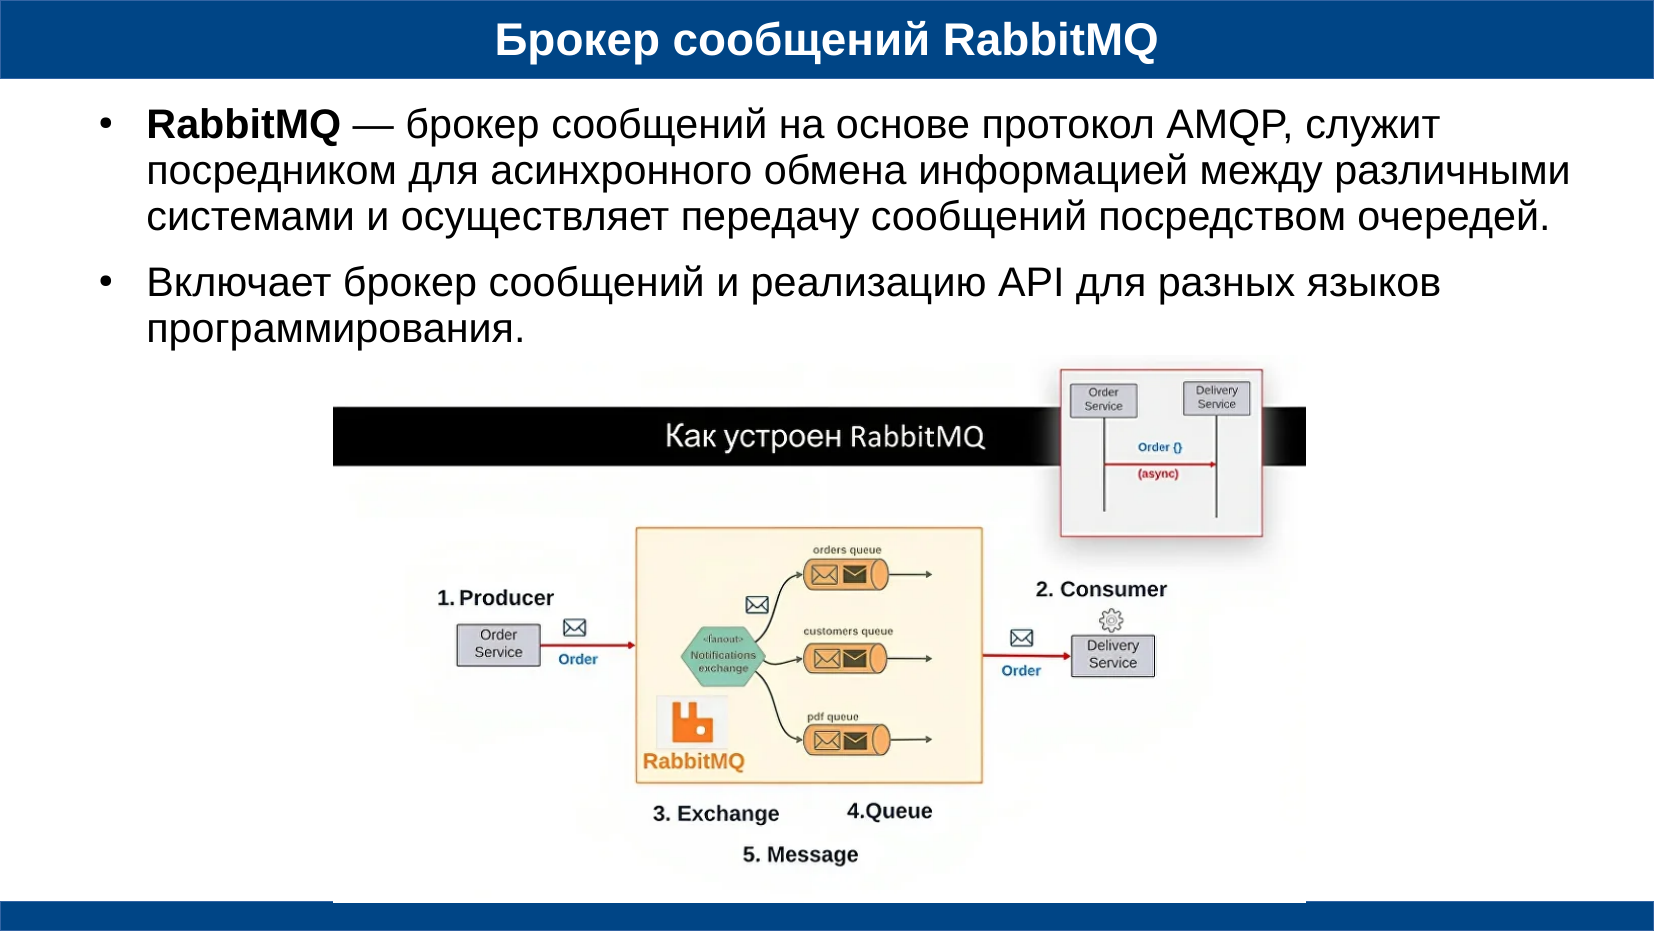

# Брокер сообщений RabbitMQ
RabbitMQ — брокер сообщений на основе протокол AMQP, служит посредником для асинхронного обмена информацией между различными системами и осуществляет передачу сообщений посредством очередей.
Включает брокер сообщений и реализацию API для разных языков программирования.